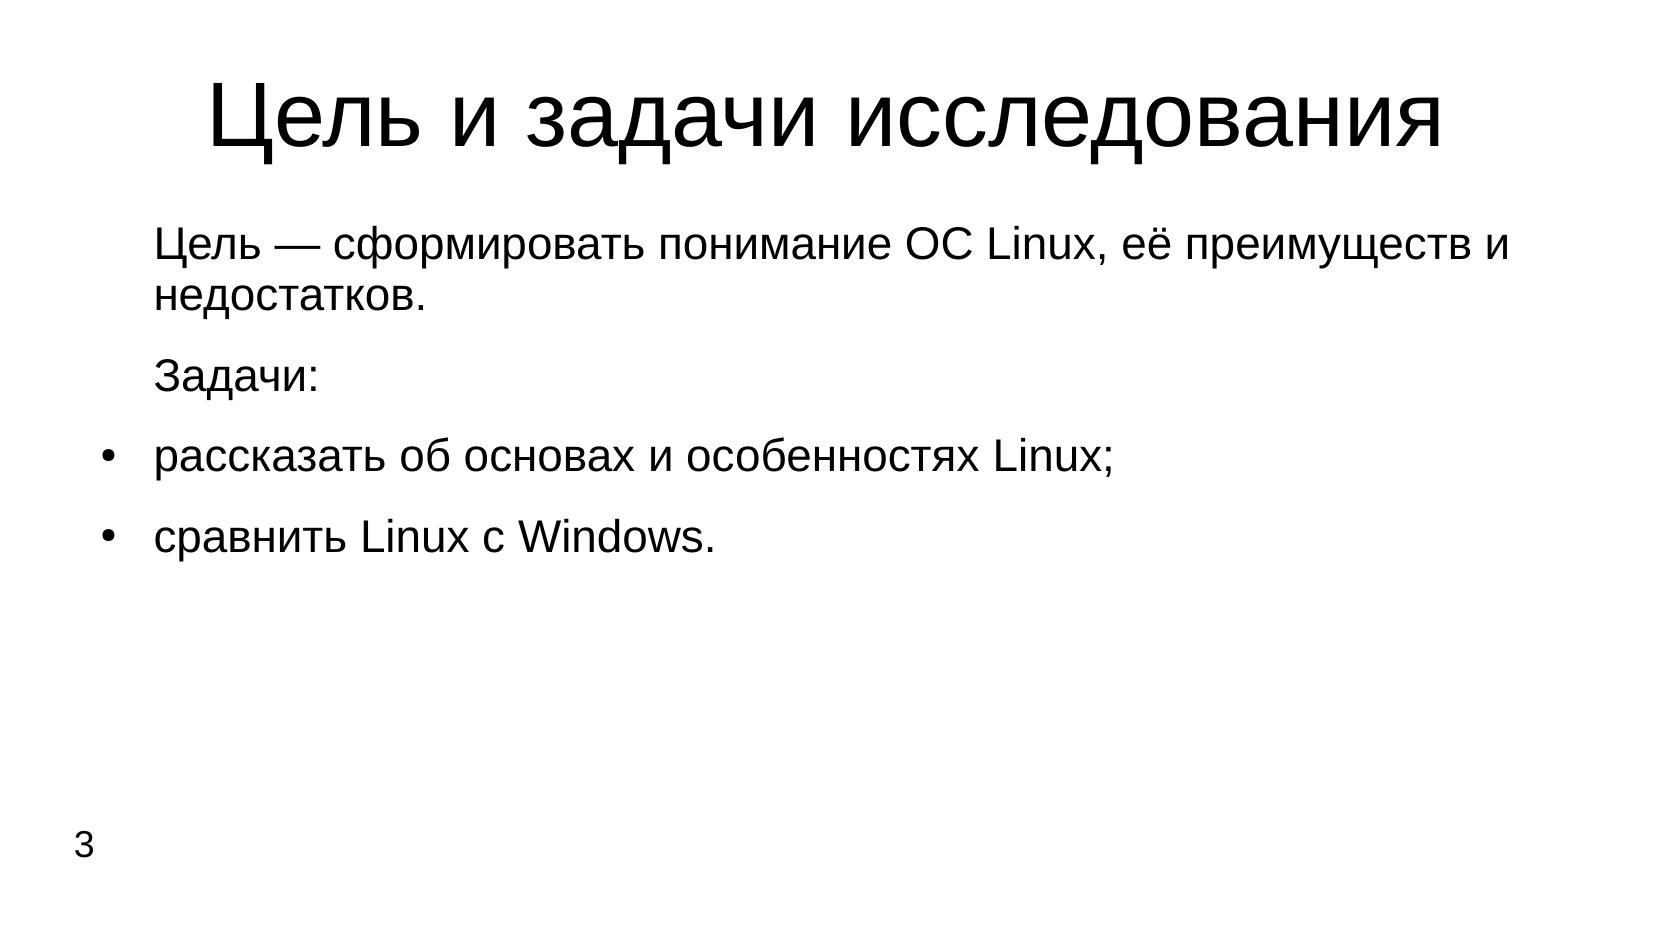

# Цель и задачи исследования
Цель — сформировать понимание ОС Linux, её преимуществ и недостатков.
Задачи:
рассказать об основах и особенностях Linux;
сравнить Linux с Windows.
3